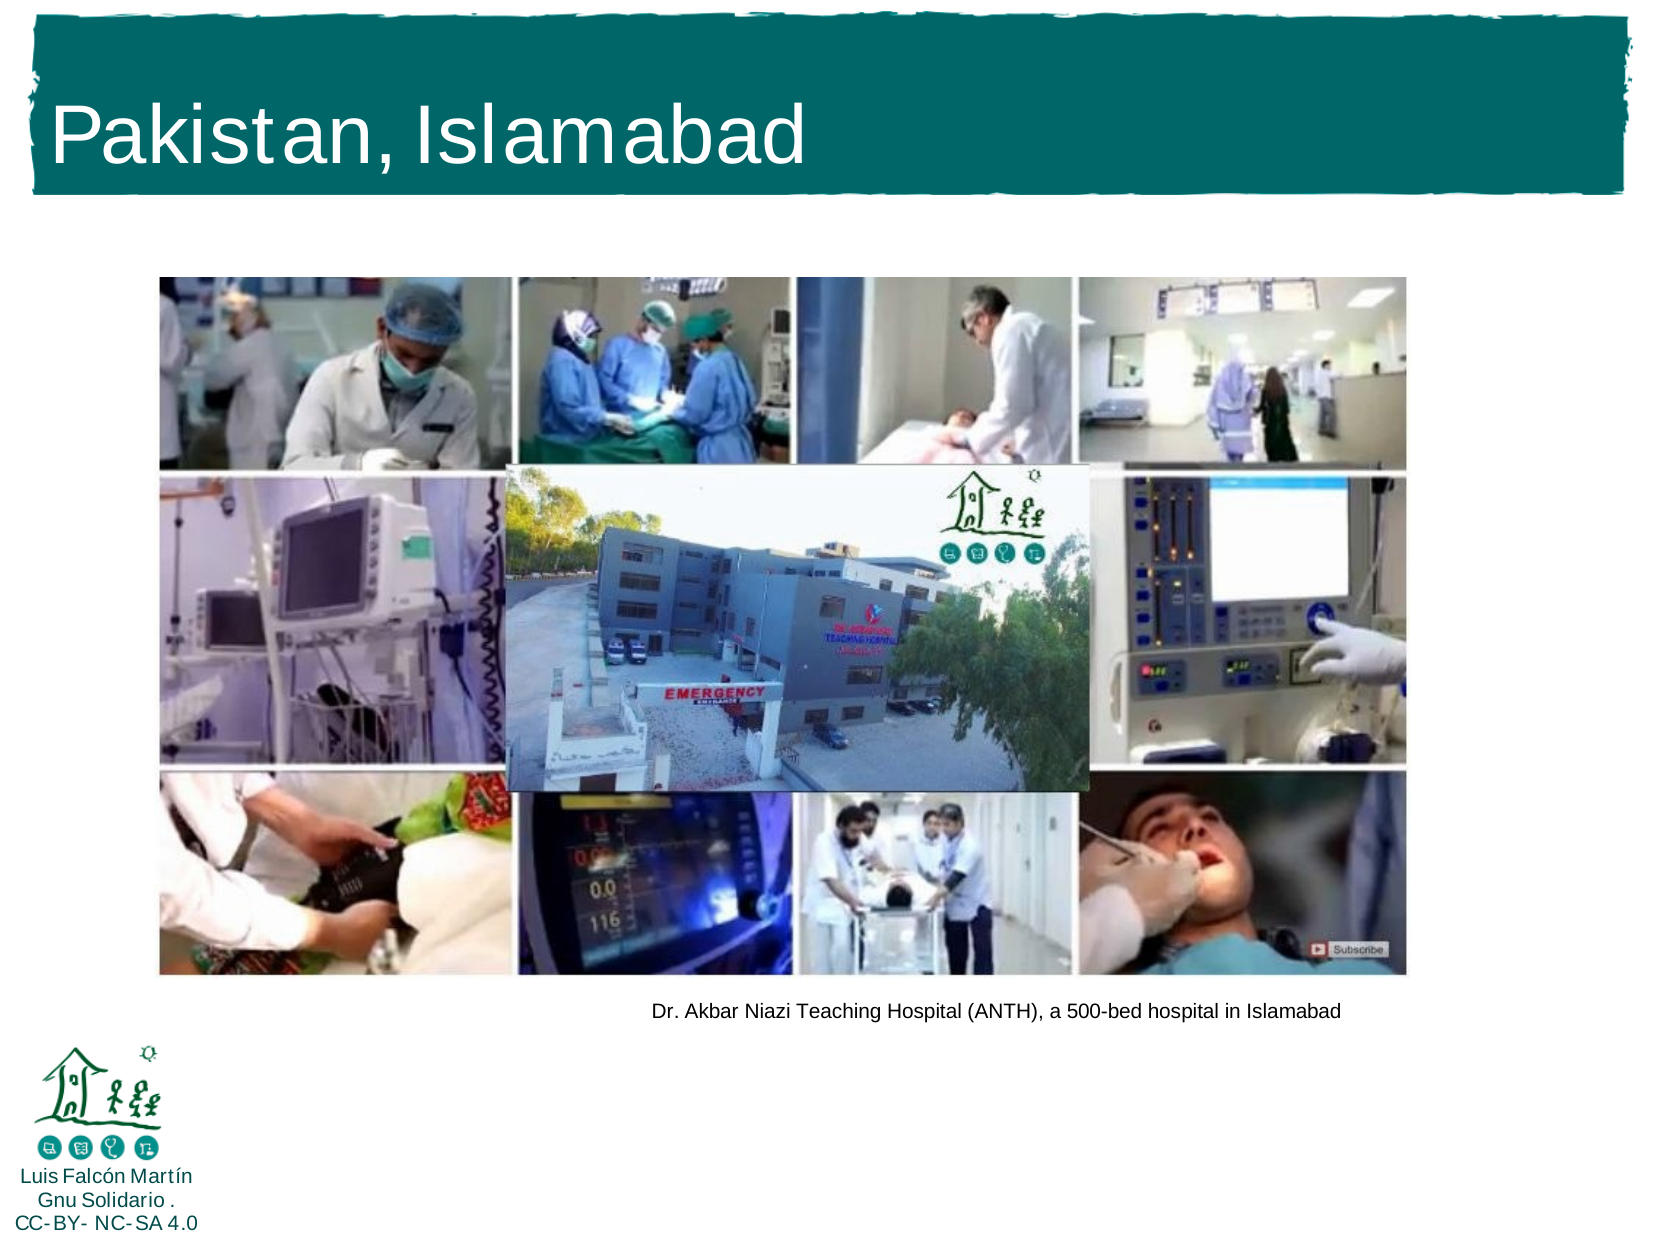

# Pakistan,Islamabad
Dr. Akbar Niazi Teaching Hospital (ANTH), a 500-bed hospital in Islamabad
LuisFalcónMartín
GnuSolidario.
CC-BY-NC-SA4.0